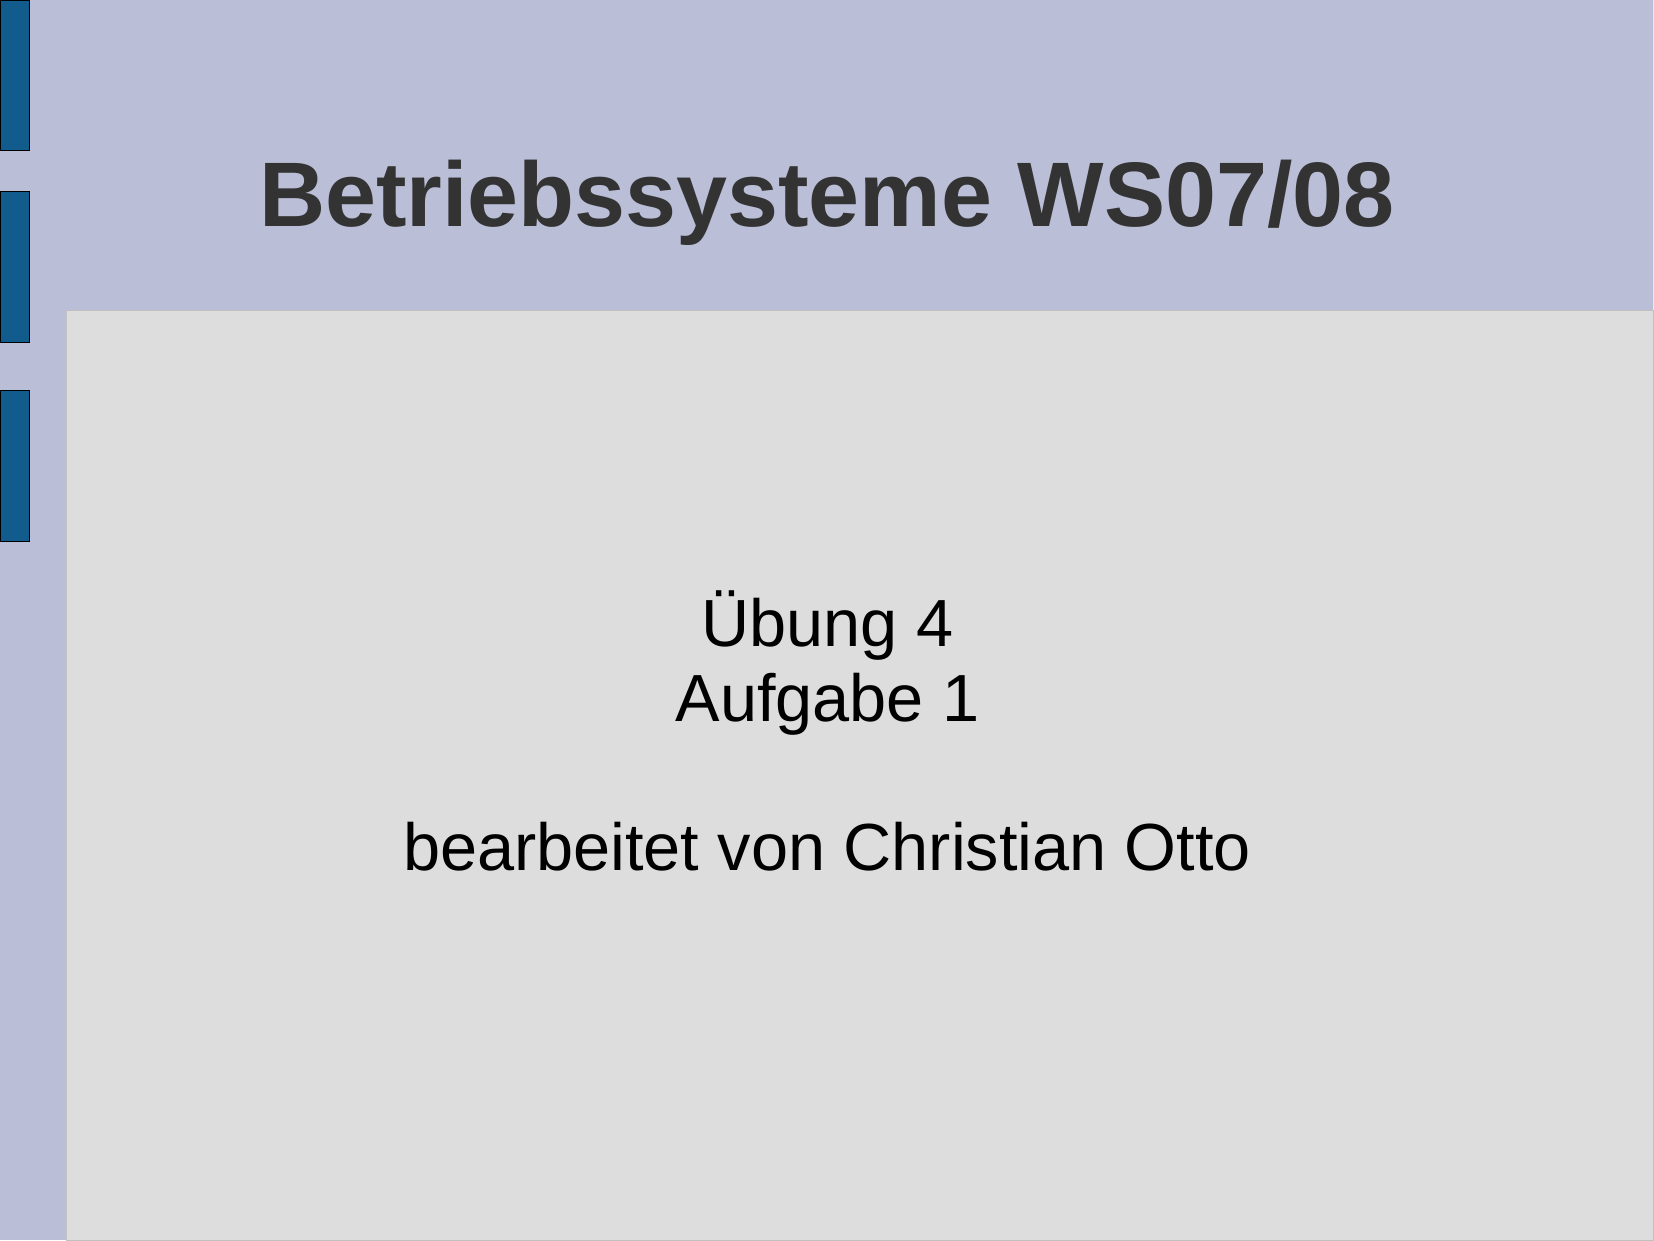

# Betriebssysteme WS07/08
Übung 4
Aufgabe 1
bearbeitet von Christian Otto